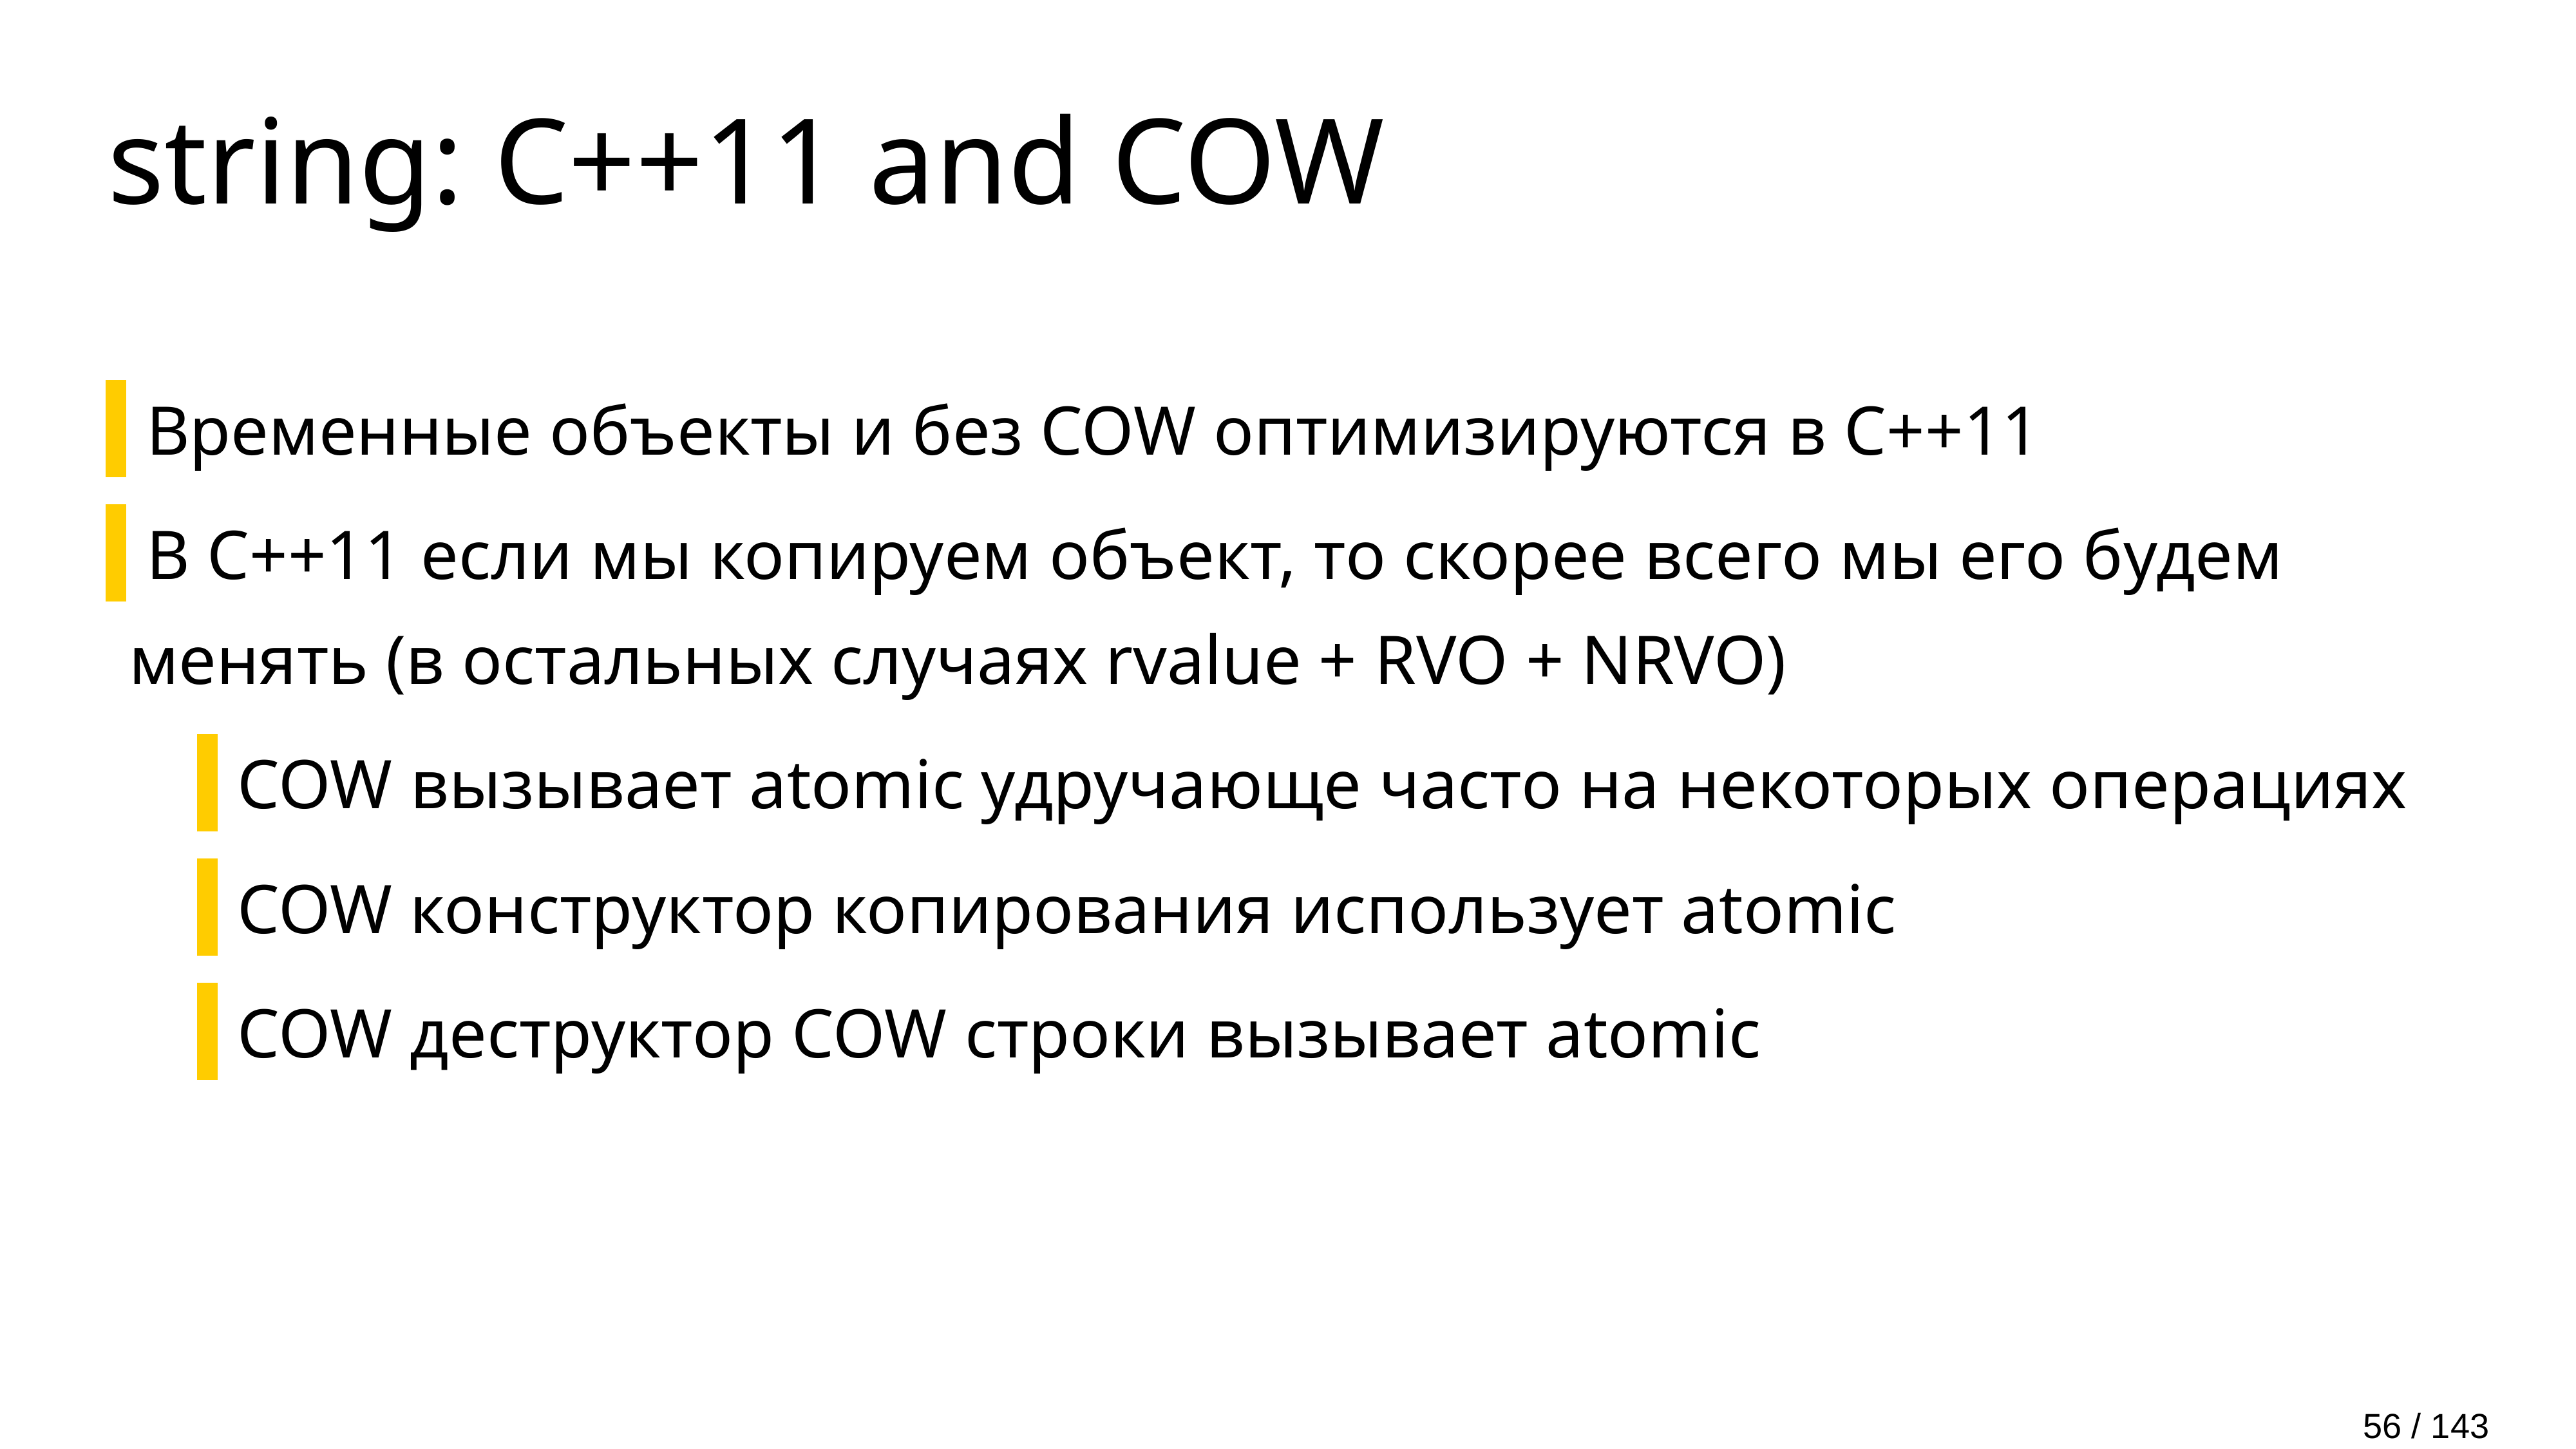

# string: С++11 and COW
 Временные объекты и без COW оптимизируются в C++11
 В C++11 если мы копируем объект, то скорее всего мы его будем менять (в остальных случаях rvalue + RVO + NRVO)
 COW вызывает atomic удручающе часто на некоторых операциях
 COW конструктор копирования использует atomic
 COW деструктор COW строки вызывает atomic